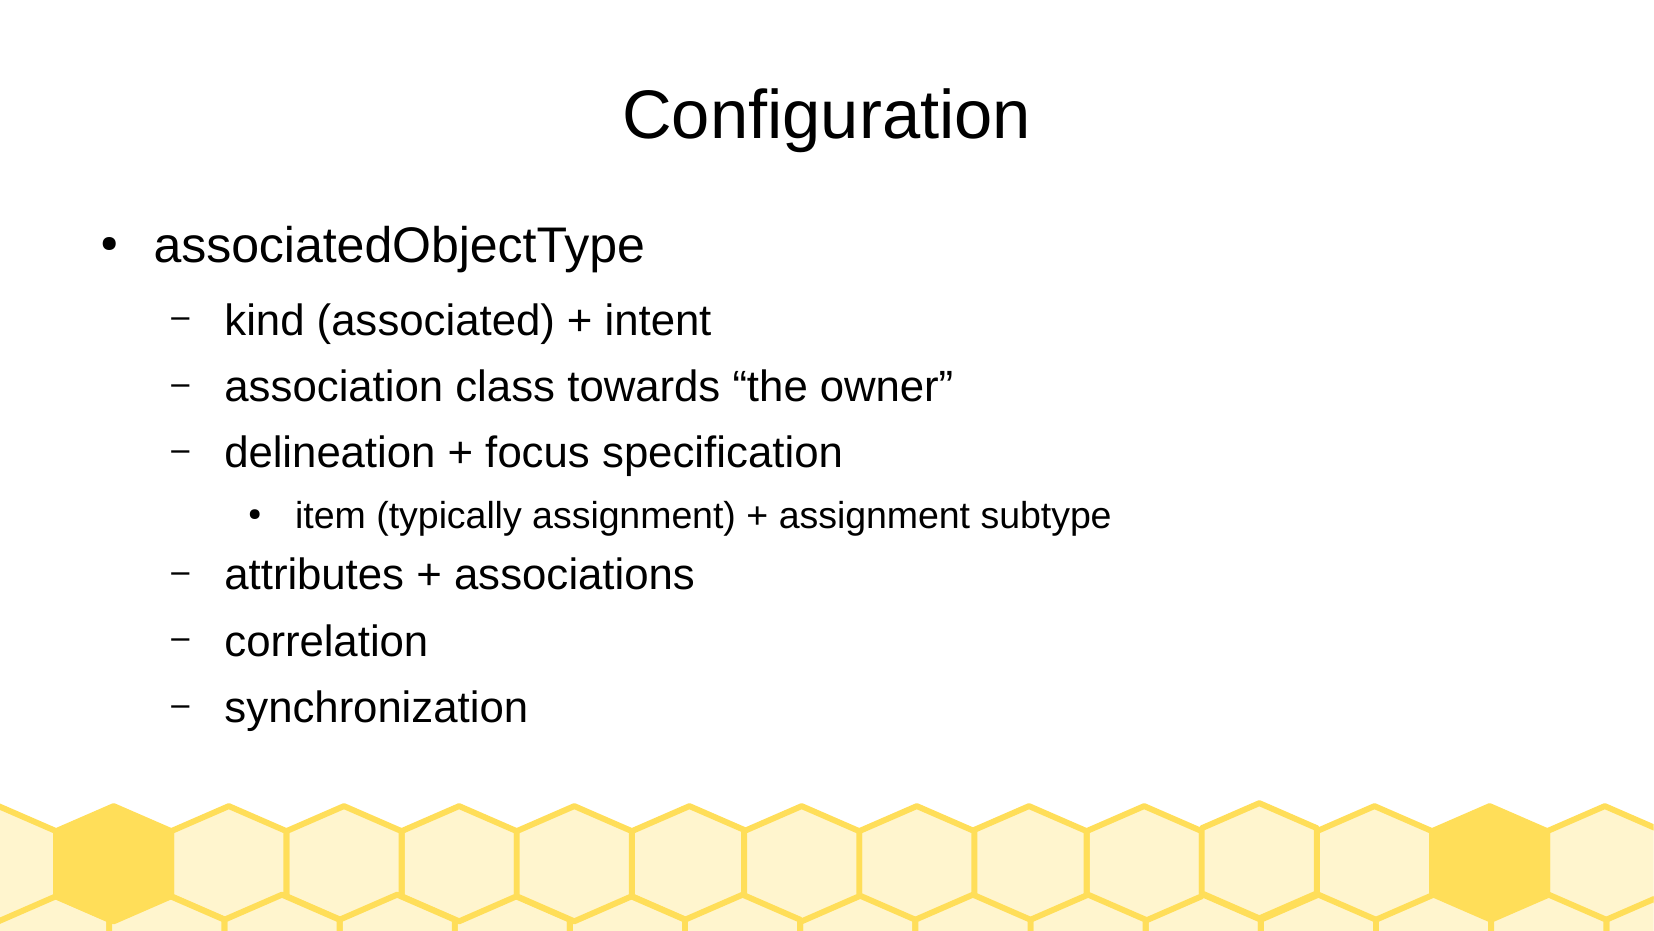

# Configuration
associatedObjectType
kind (associated) + intent
association class towards “the owner”
delineation + focus specification
item (typically assignment) + assignment subtype
attributes + associations
correlation
synchronization